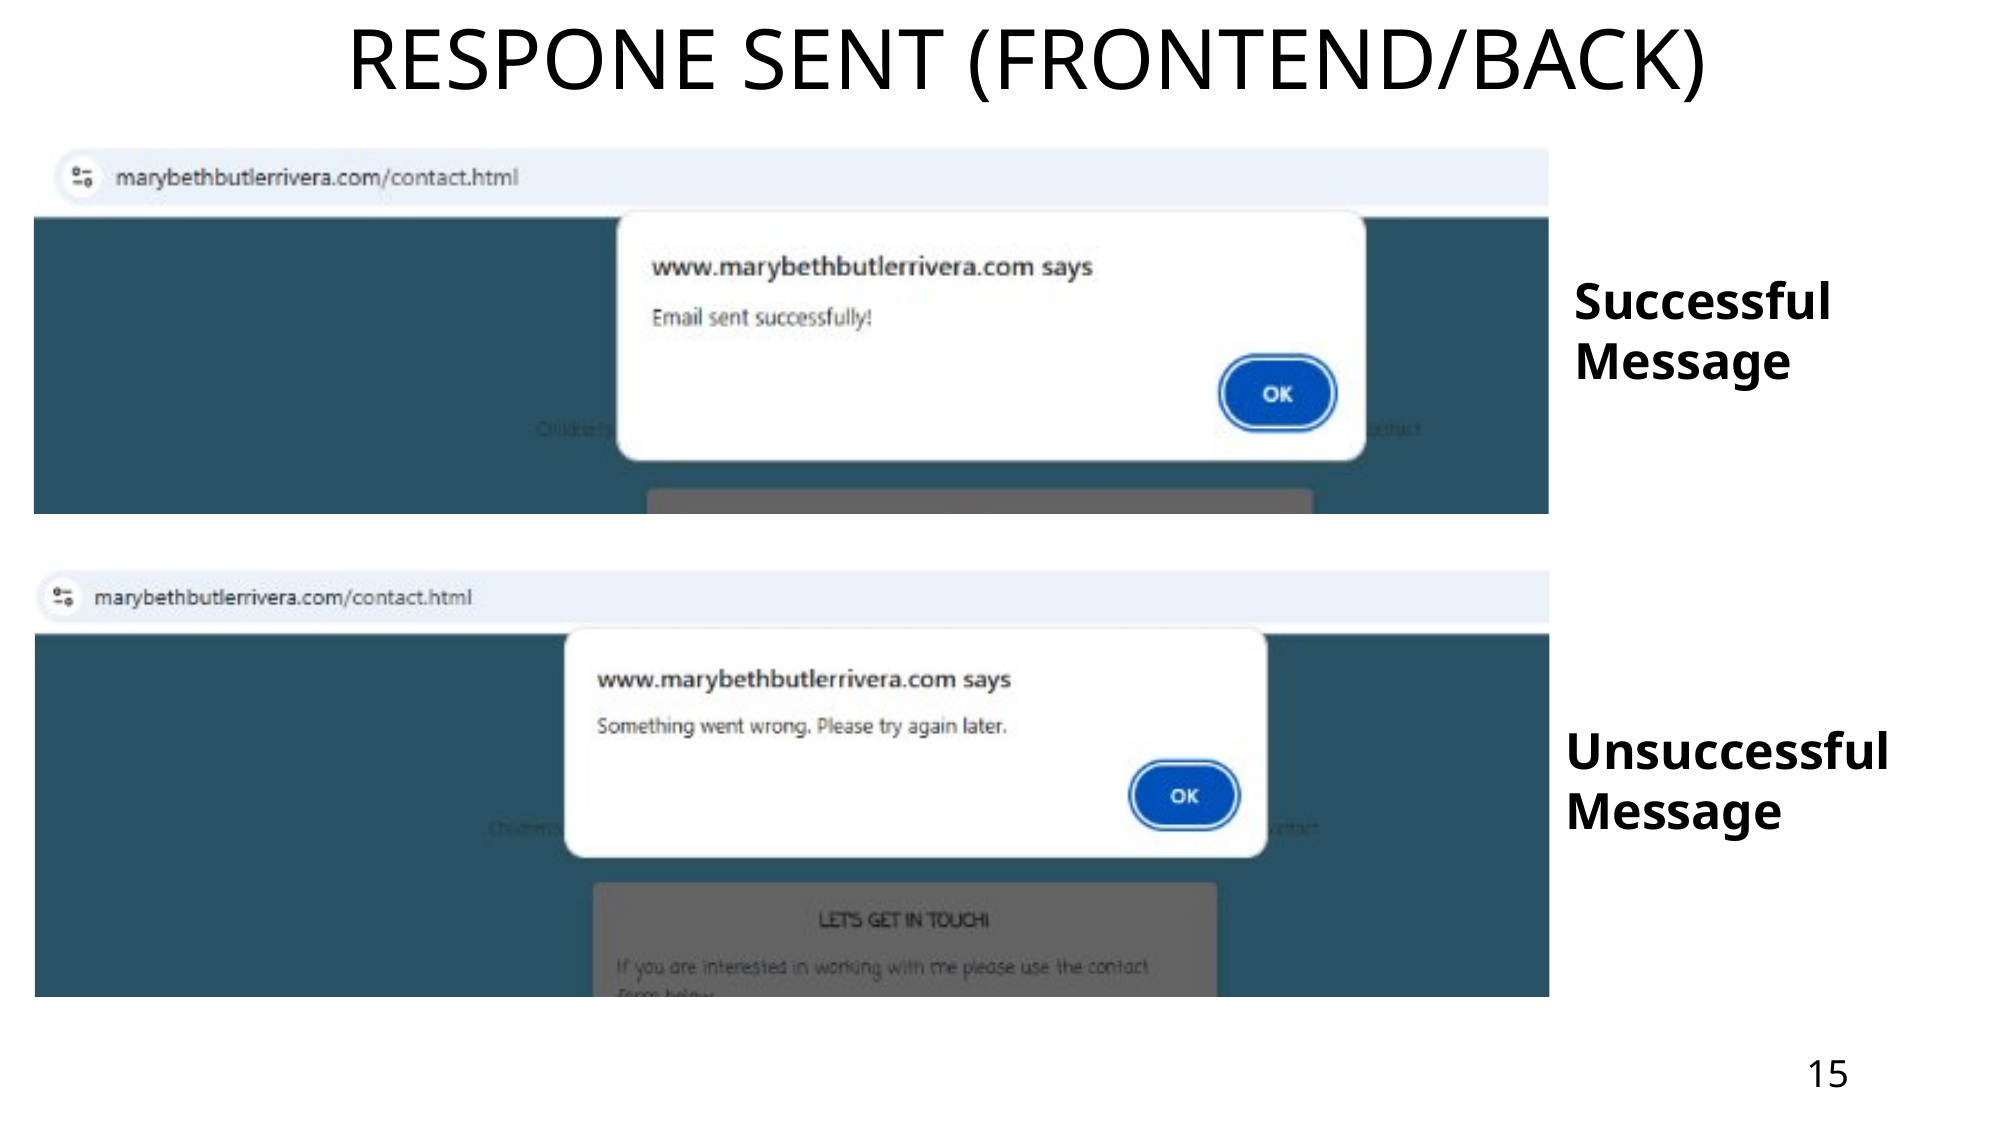

# RESPONE SENT (FRONTEND/BACK)
Successful Message
Unsuccessful Message
15